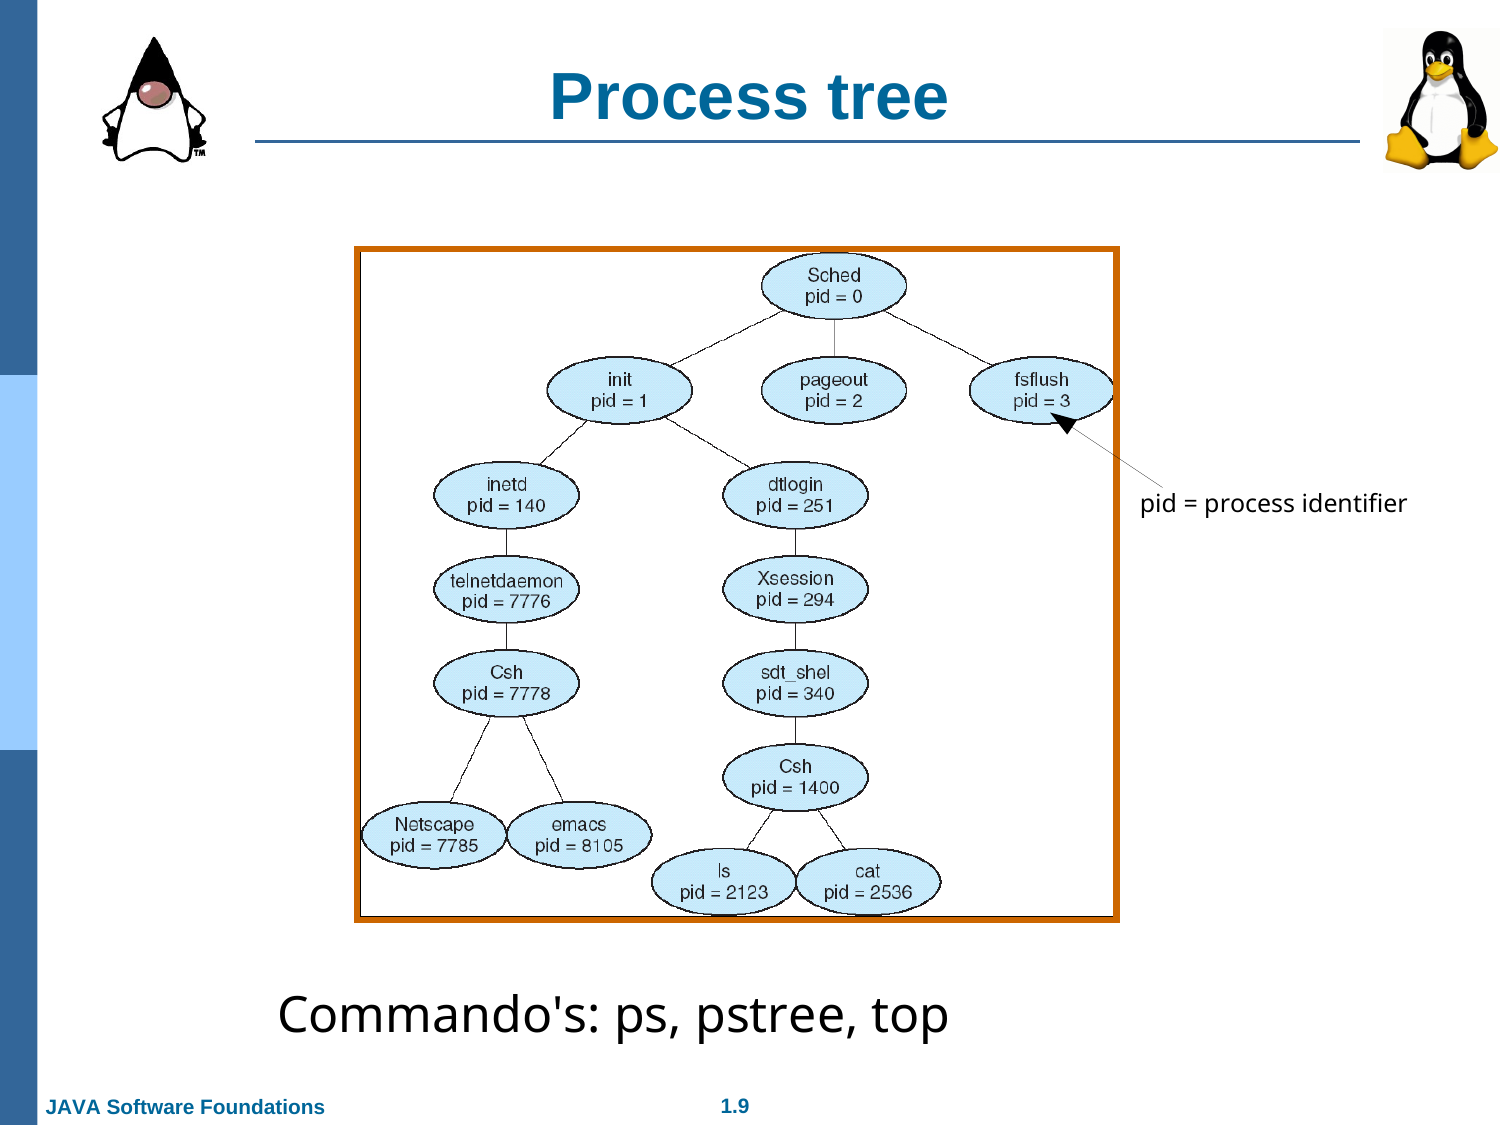

# Process tree
pid = process identifier
Commando's: ps, pstree, top